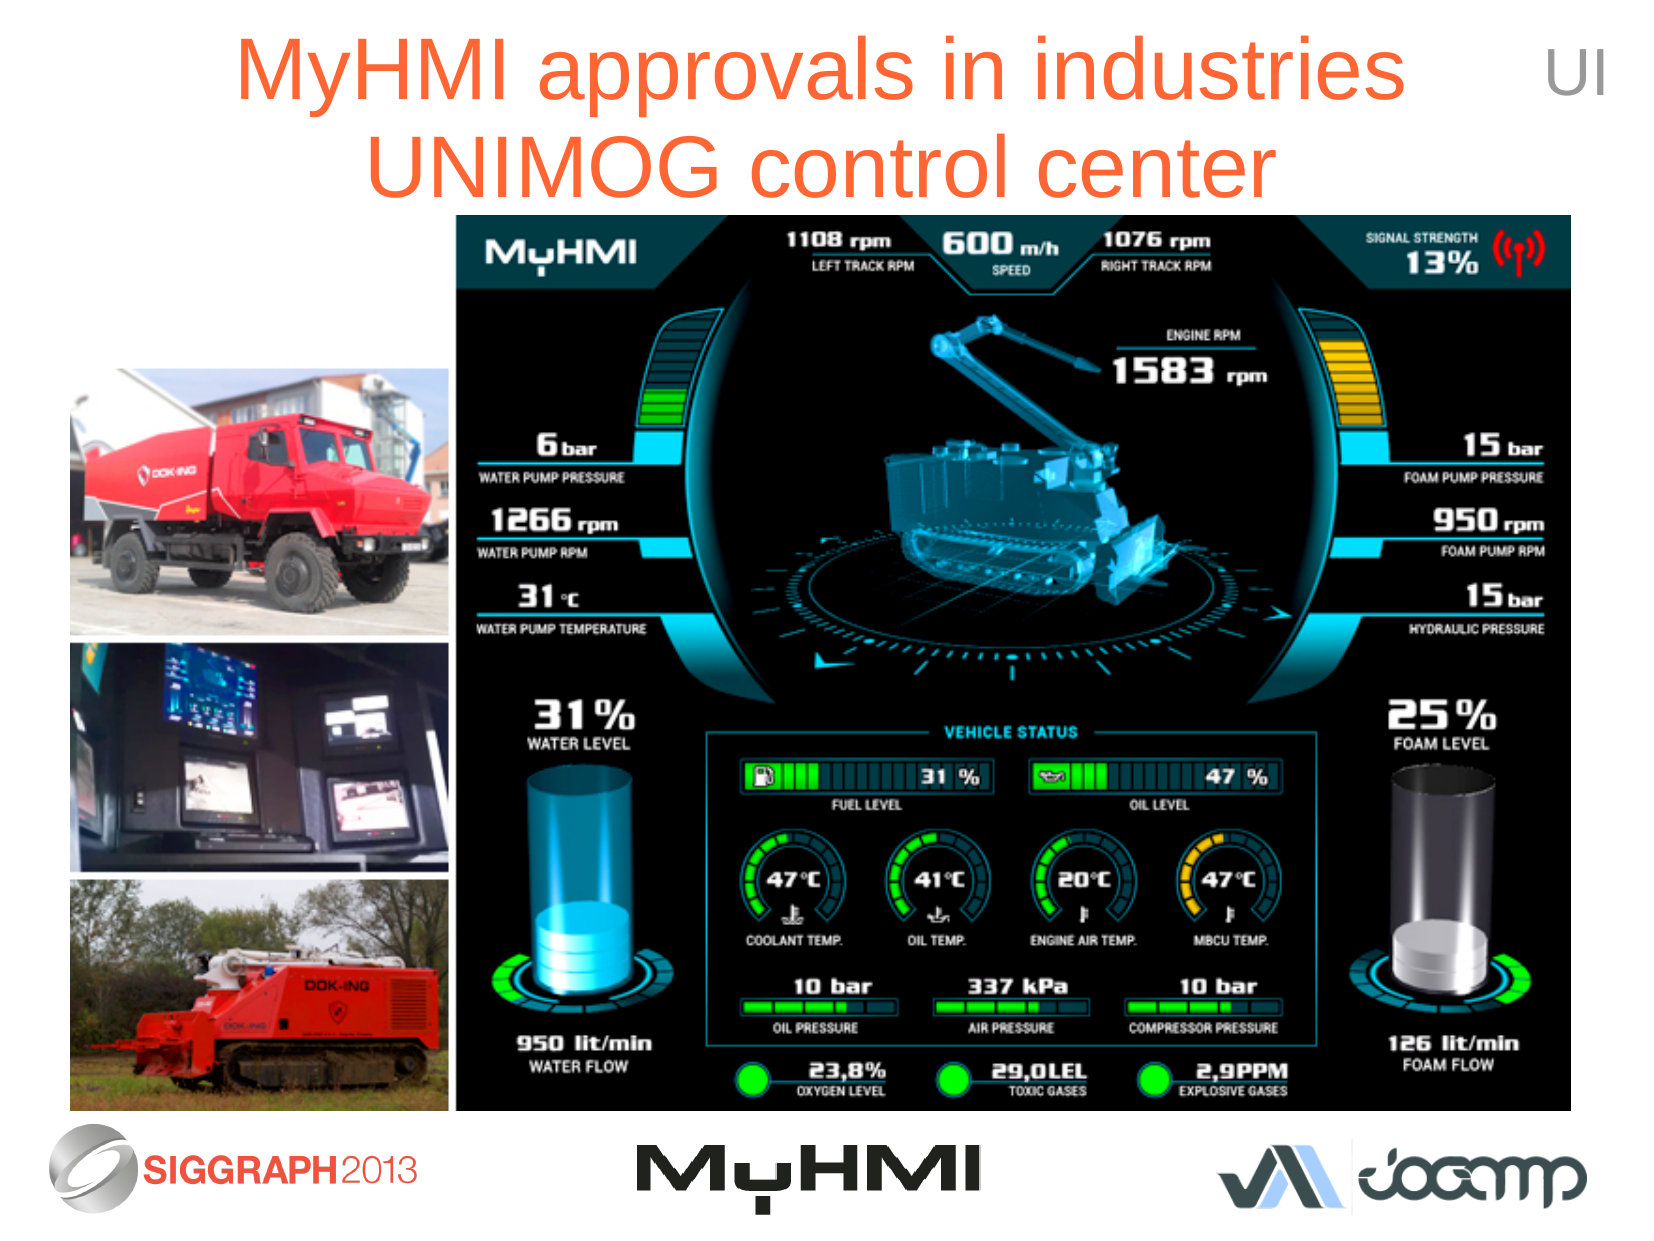

# MyHMI approvals in industries UNIMOG control center
UI